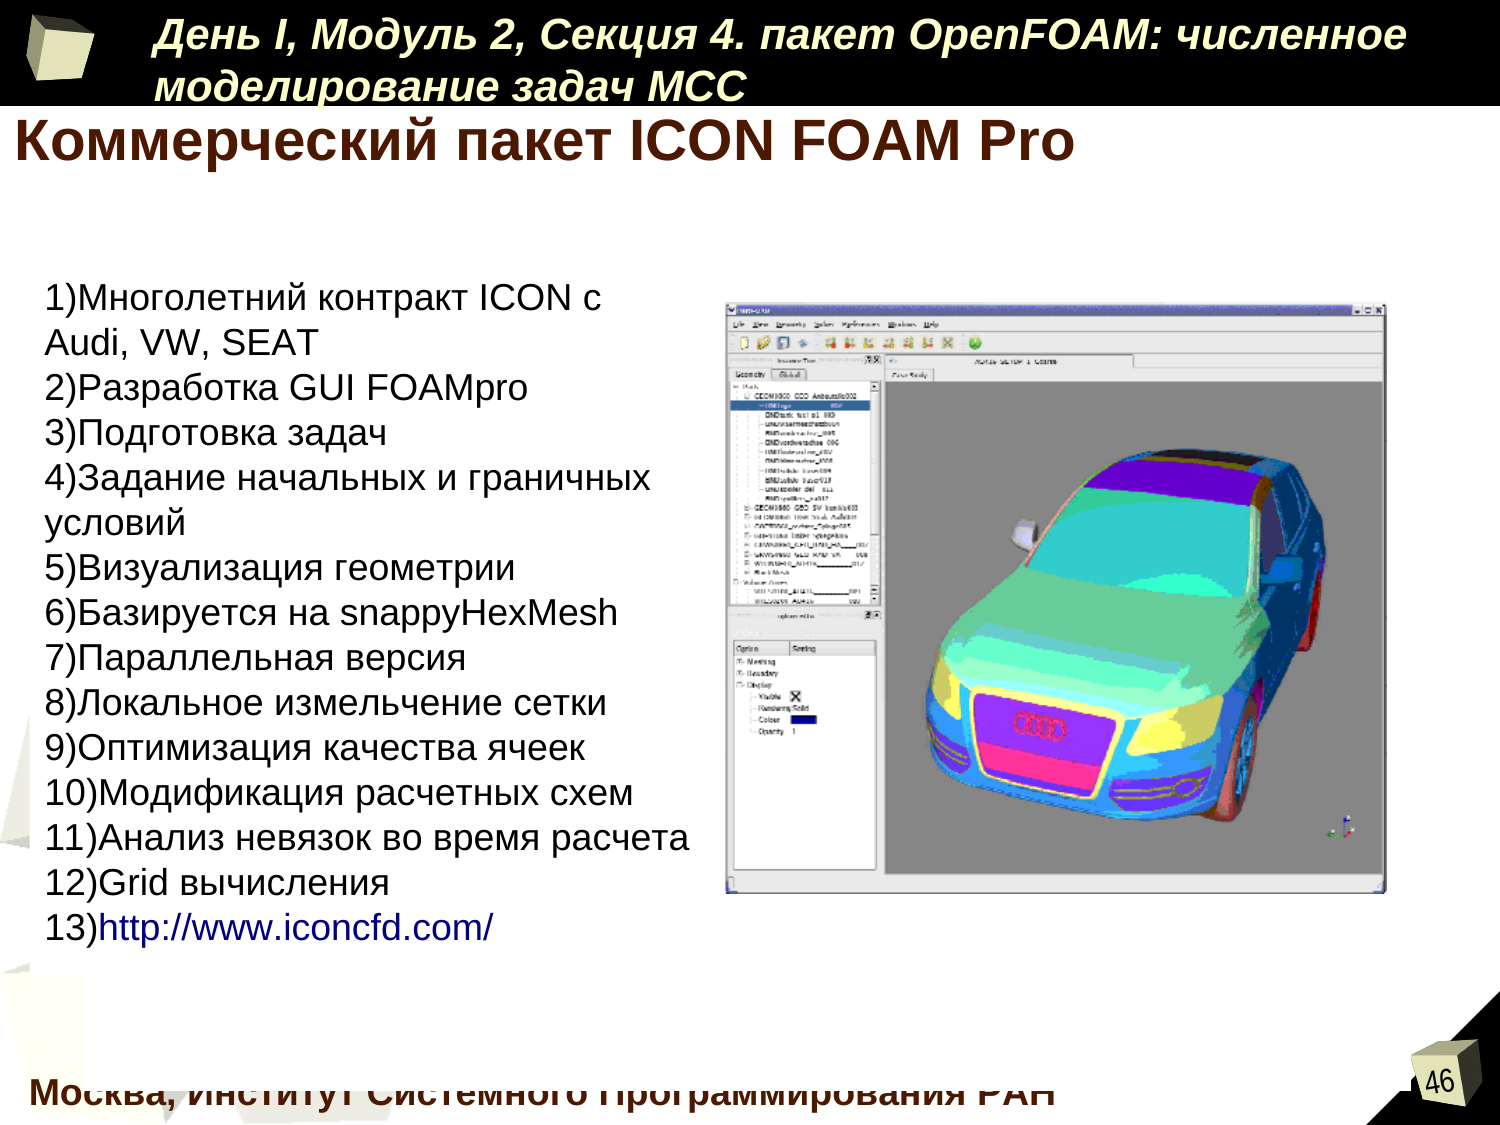

Коммерческий пакет ICON FOAM Pro
Многолетний контракт ICON с Audi, VW, SEAT
Разработка GUI FOAMpro
Подготовка задач
Задание начальных и граничных условий
Визуализация геометрии
Базируется на snappyHexMesh
Параллельная версия
Локальное измельчение сетки
Оптимизация качества ячеек
Модификация расчетных схем
Анализ невязок во время расчета
Grid вычисления
http://www.iconcfd.com/